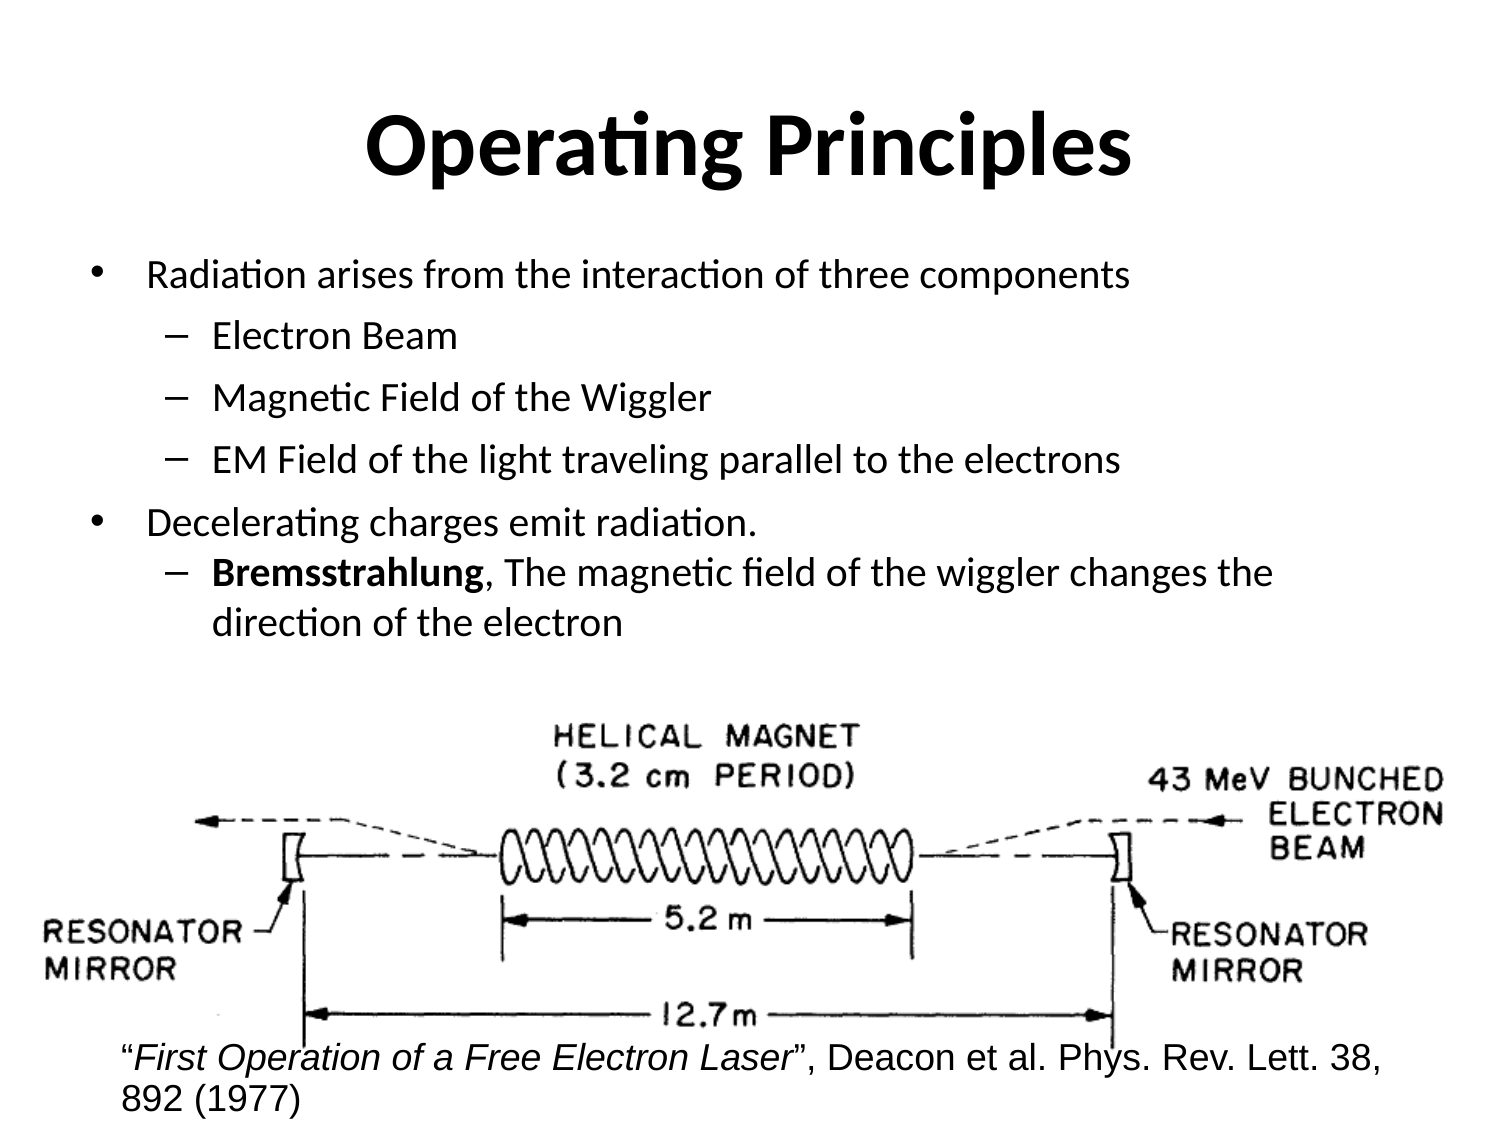

Operating Principles
# Radiation arises from the interaction of three components
Electron Beam
Magnetic Field of the Wiggler
EM Field of the light traveling parallel to the electrons
Decelerating charges emit radiation.
Bremsstrahlung, The magnetic field of the wiggler changes the direction of the electron
“First Operation of a Free Electron Laser”, Deacon et al. Phys. Rev. Lett. 38, 892 (1977)